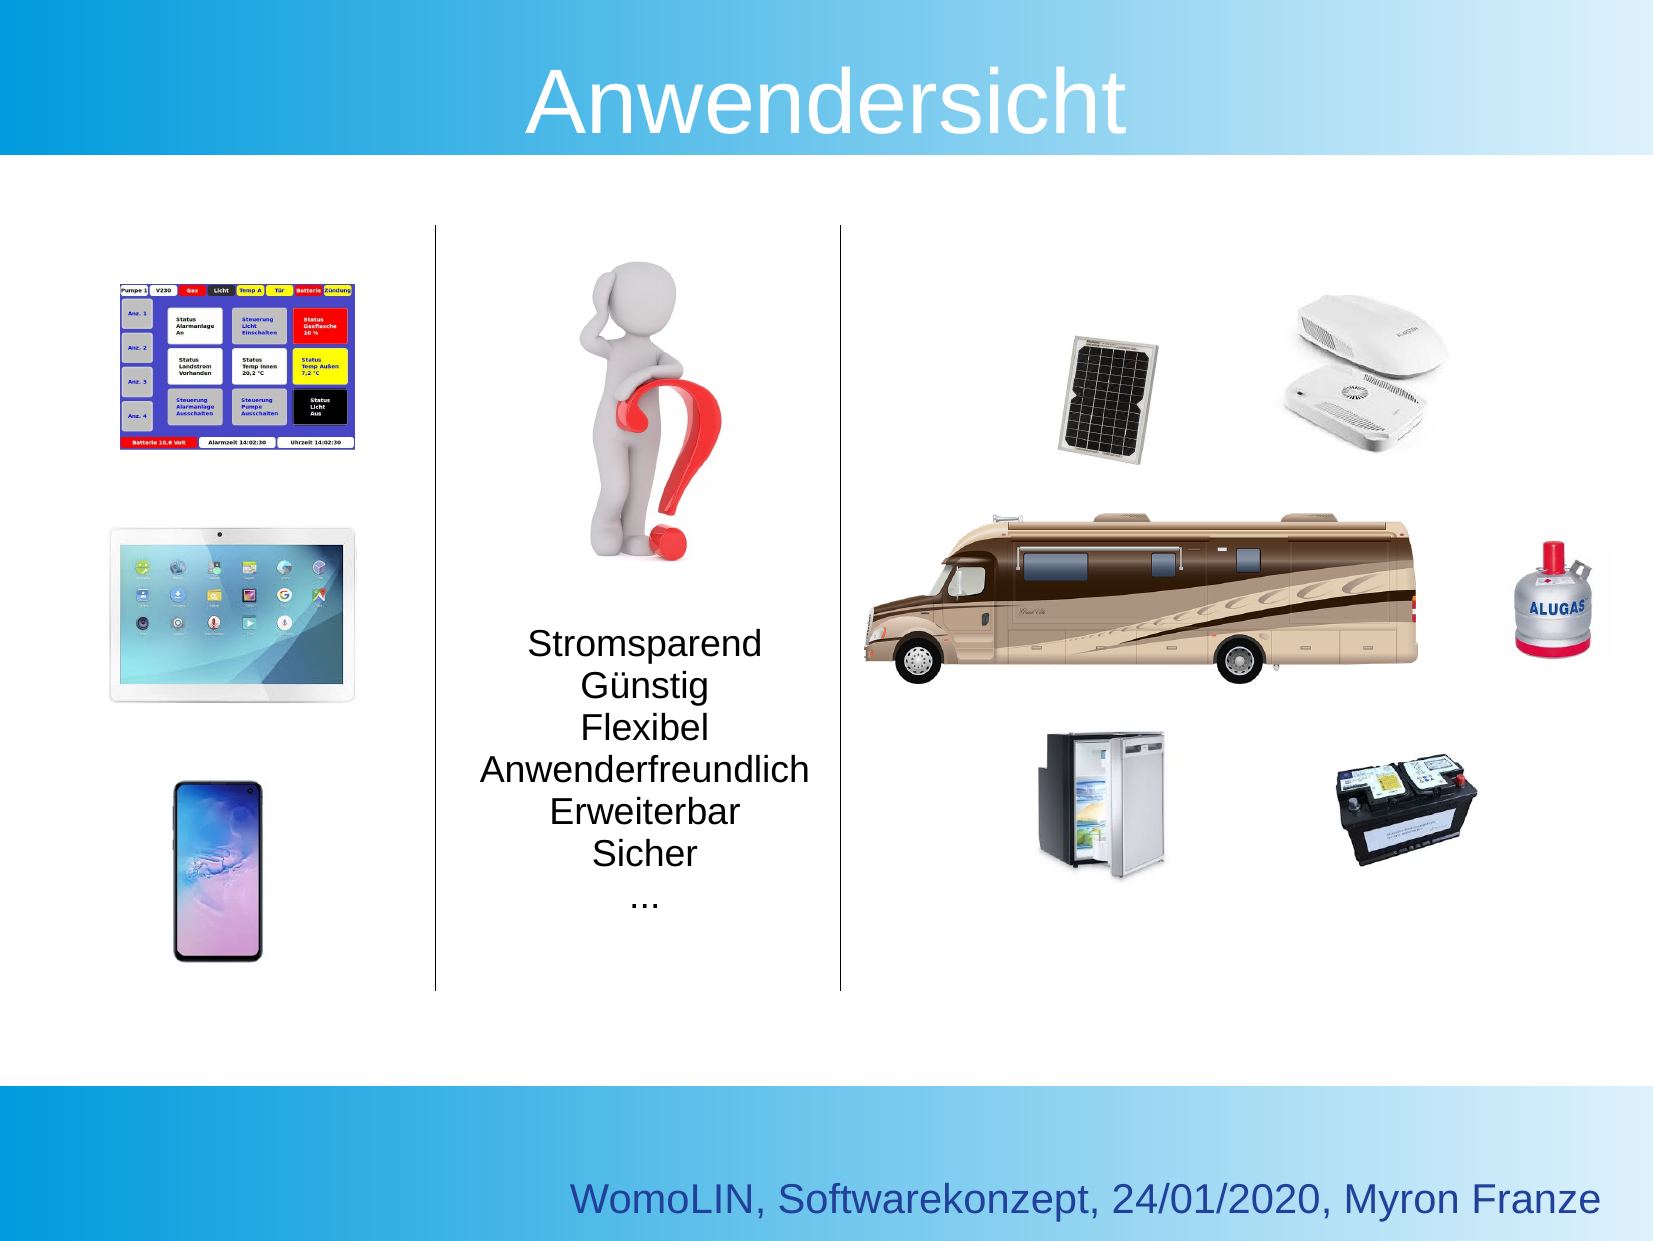

# Anwendersicht
Stromsparend
Günstig
Flexibel
Anwenderfreundlich
Erweiterbar
Sicher
...
WomoLIN, Softwarekonzept, 24/01/2020, Myron Franze